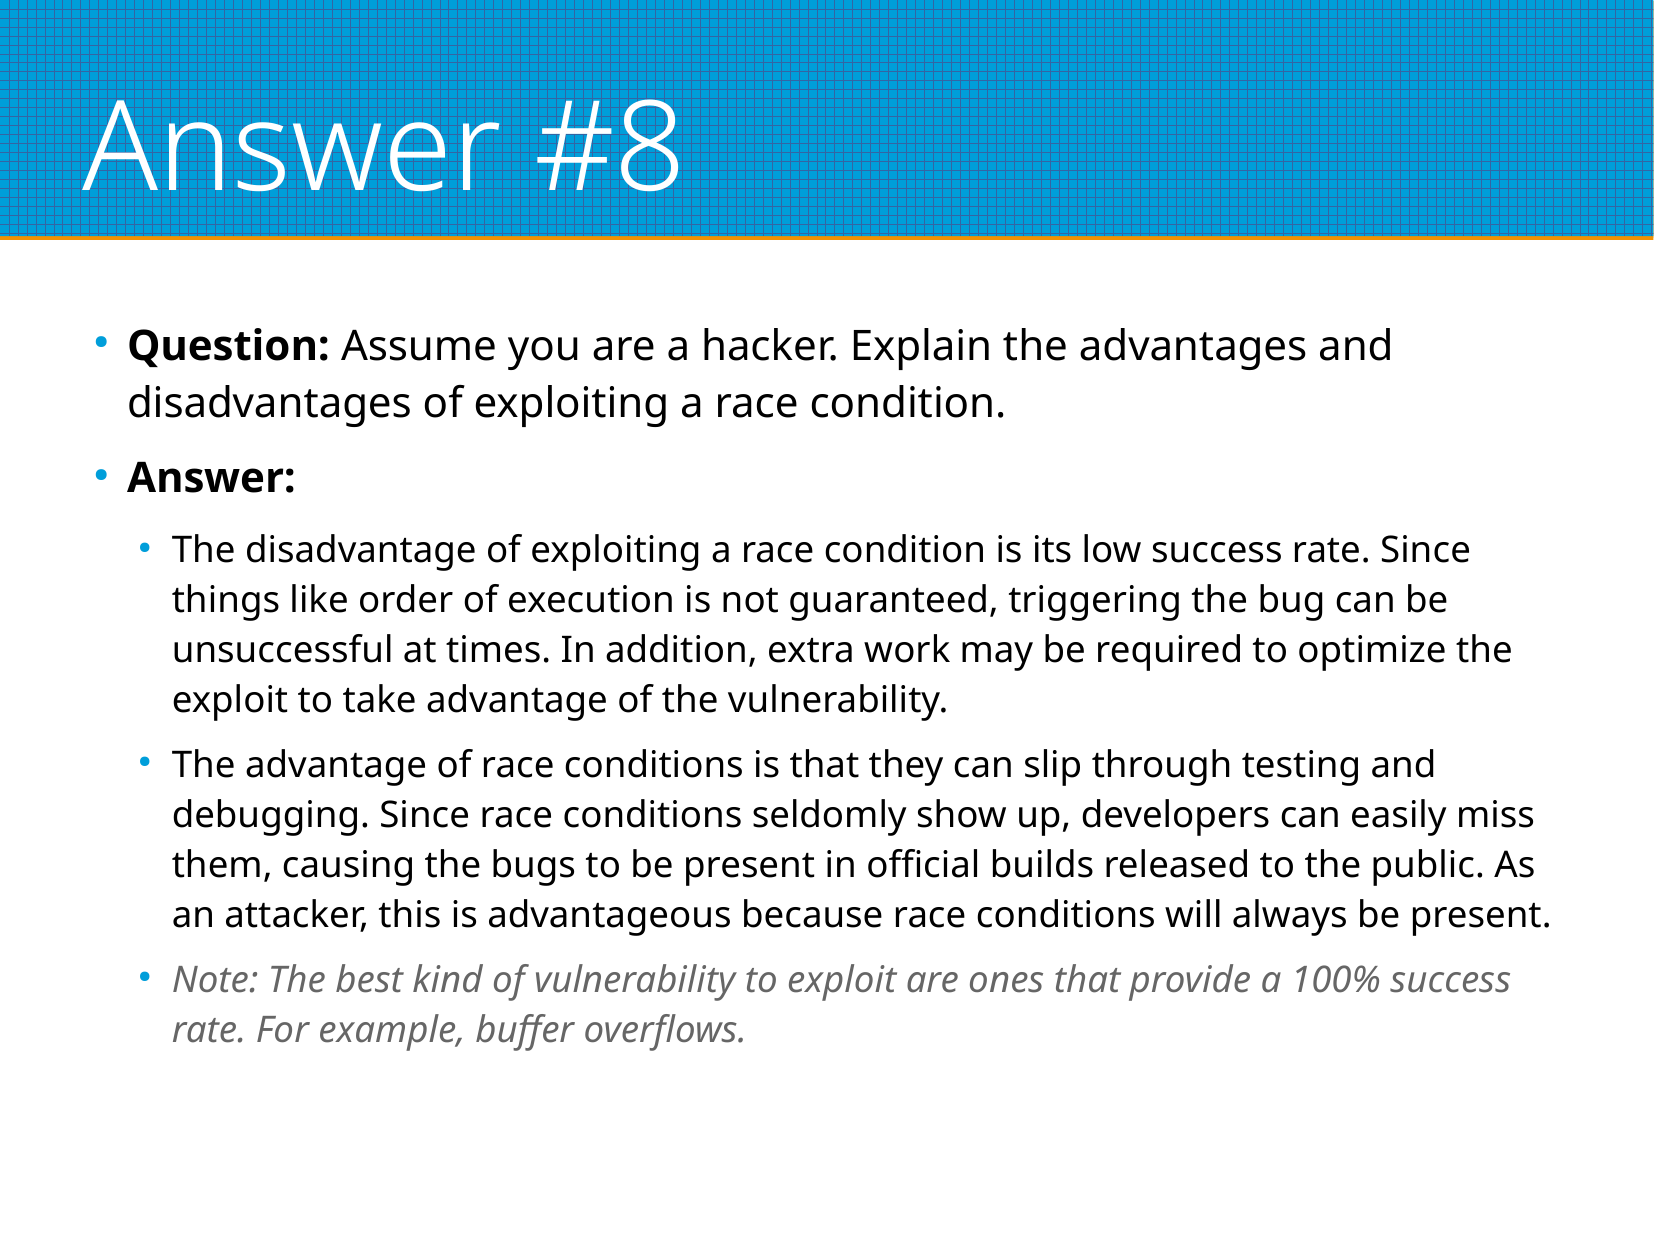

# Answer #8
Question: Assume you are a hacker. Explain the advantages and disadvantages of exploiting a race condition.
Answer:
The disadvantage of exploiting a race condition is its low success rate. Since things like order of execution is not guaranteed, triggering the bug can be unsuccessful at times. In addition, extra work may be required to optimize the exploit to take advantage of the vulnerability.
The advantage of race conditions is that they can slip through testing and debugging. Since race conditions seldomly show up, developers can easily miss them, causing the bugs to be present in official builds released to the public. As an attacker, this is advantageous because race conditions will always be present.
Note: The best kind of vulnerability to exploit are ones that provide a 100% success rate. For example, buffer overflows.